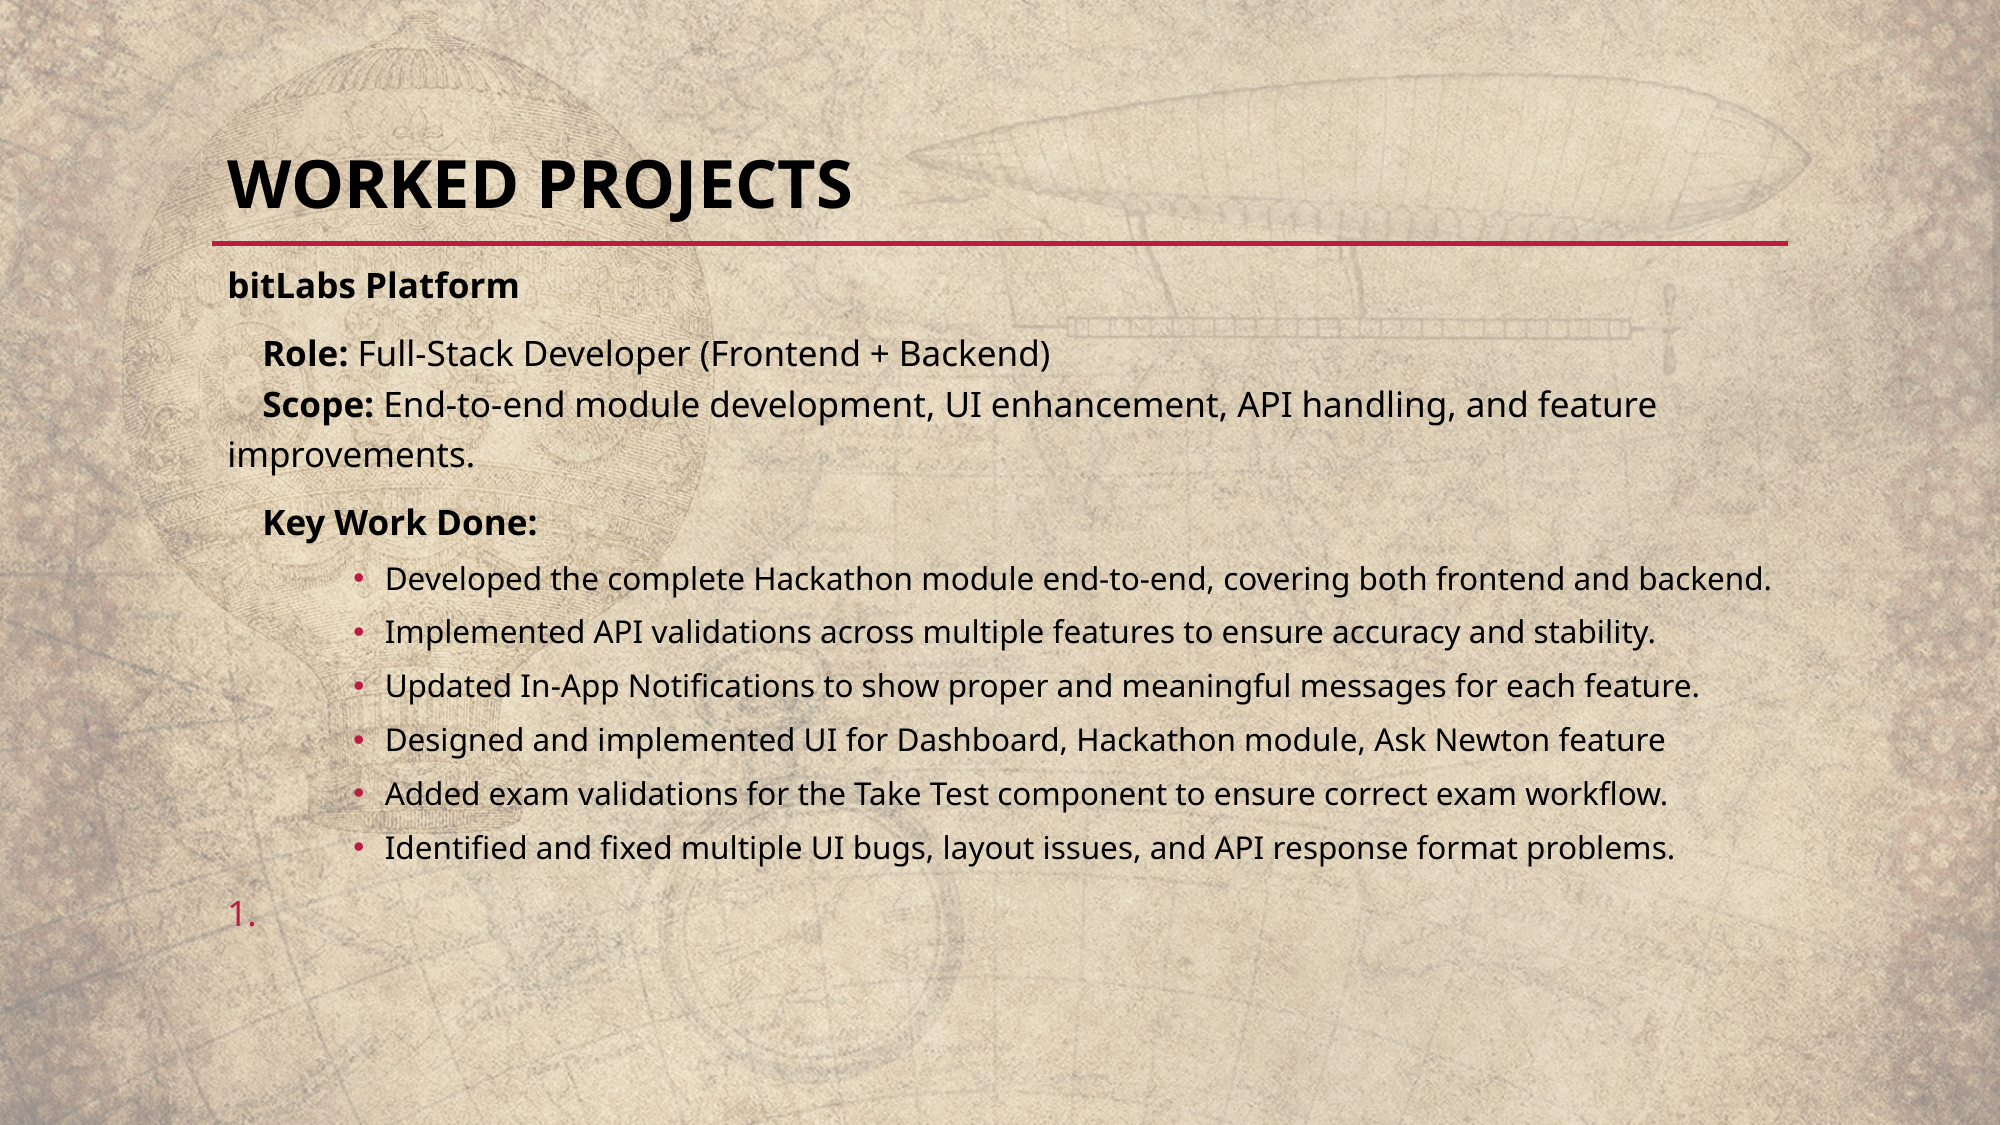

Worked Projects
# bitLabs Platform
 Role: Full-Stack Developer (Frontend + Backend)
 Scope: End-to-end module development, UI enhancement, API handling, and feature improvements.
 Key Work Done:
Developed the complete Hackathon module end-to-end, covering both frontend and backend.
Implemented API validations across multiple features to ensure accuracy and stability.
Updated In-App Notifications to show proper and meaningful messages for each feature.
Designed and implemented UI for Dashboard, Hackathon module, Ask Newton feature
Added exam validations for the Take Test component to ensure correct exam workflow.
Identified and fixed multiple UI bugs, layout issues, and API response format problems.